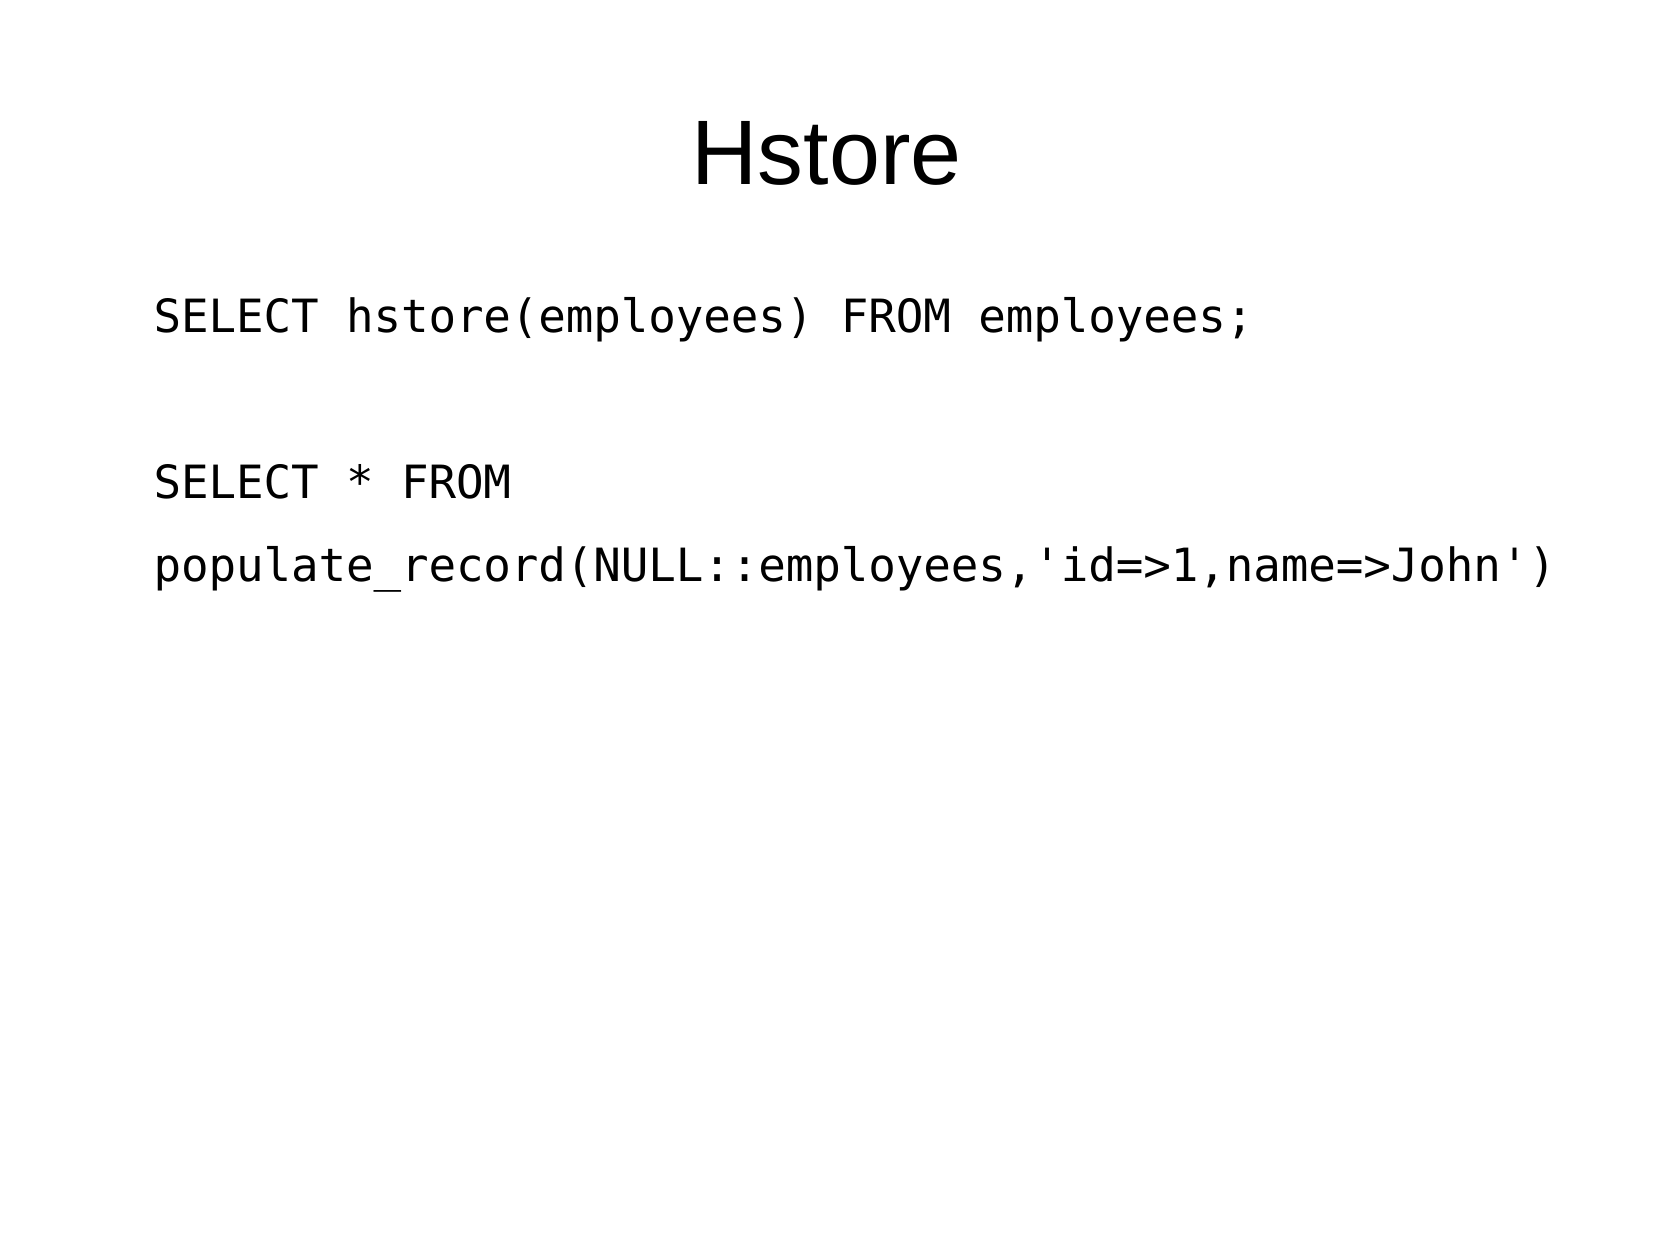

# Hstore
SELECT hstore(employees) FROM employees;
SELECT * FROM
populate_record(NULL::employees,'id=>1,name=>John')